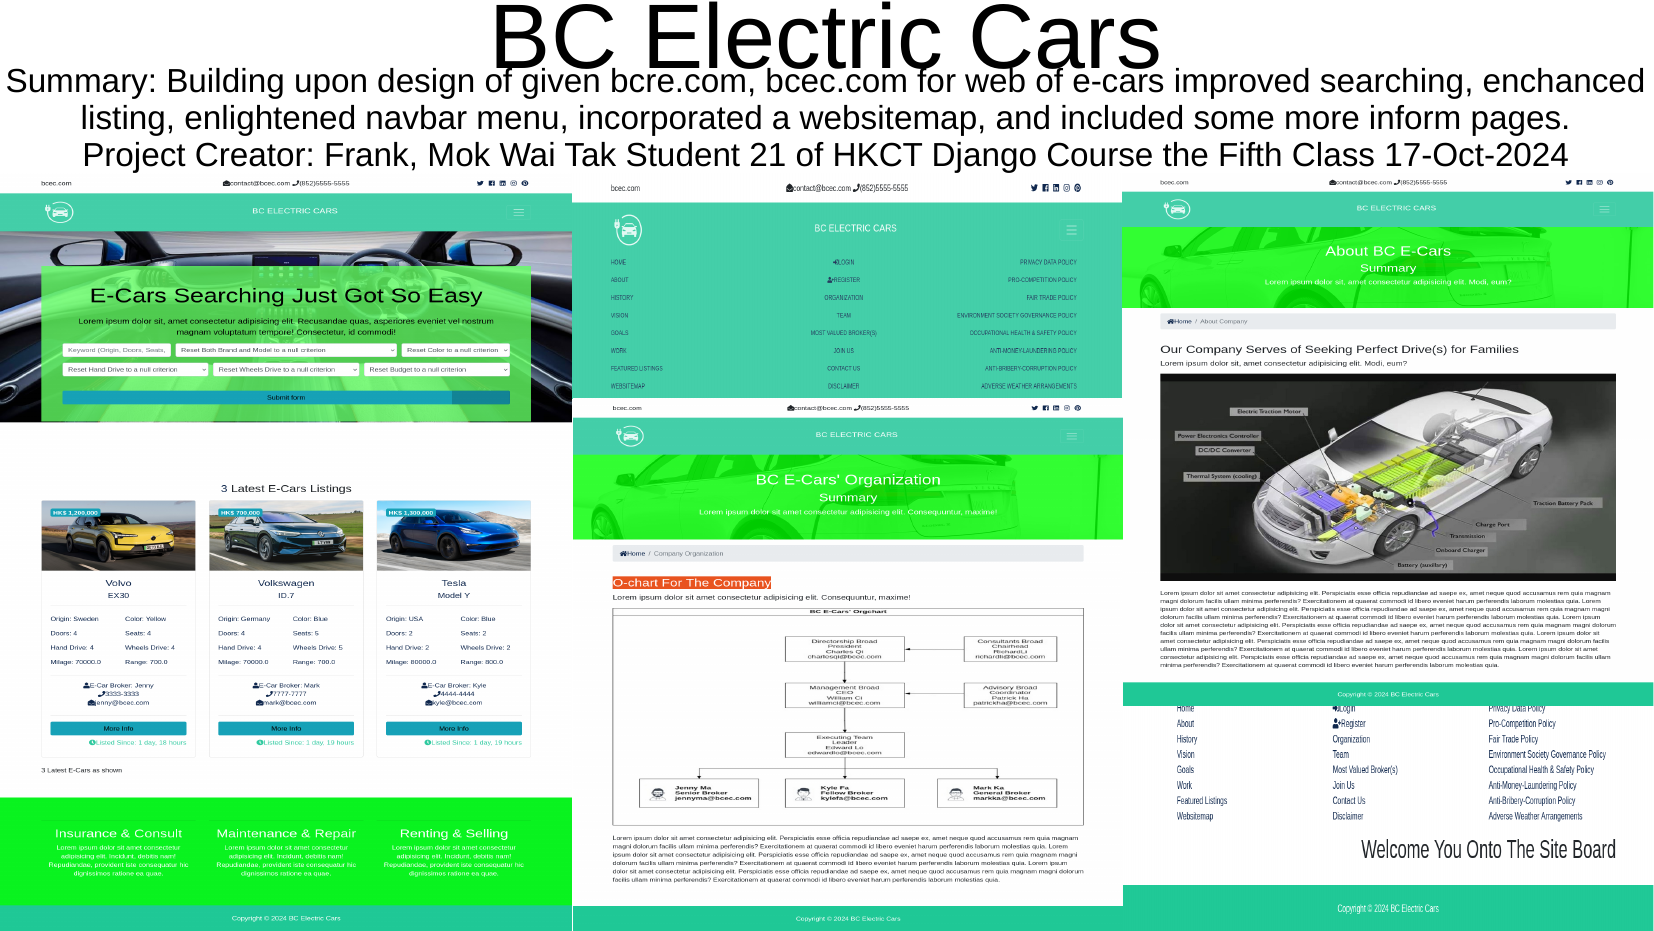

# BC Electric Cars
Summary: Building upon design of given bcre.com, bcec.com for web of e-cars improved searching, enchanced listing, enlightened navbar menu, incorporated a websitemap, and included some more inform pages.
Project Creator: Frank, Mok Wai Tak Student 21 of HKCT Django Course the Fifth Class 17-Oct-2024